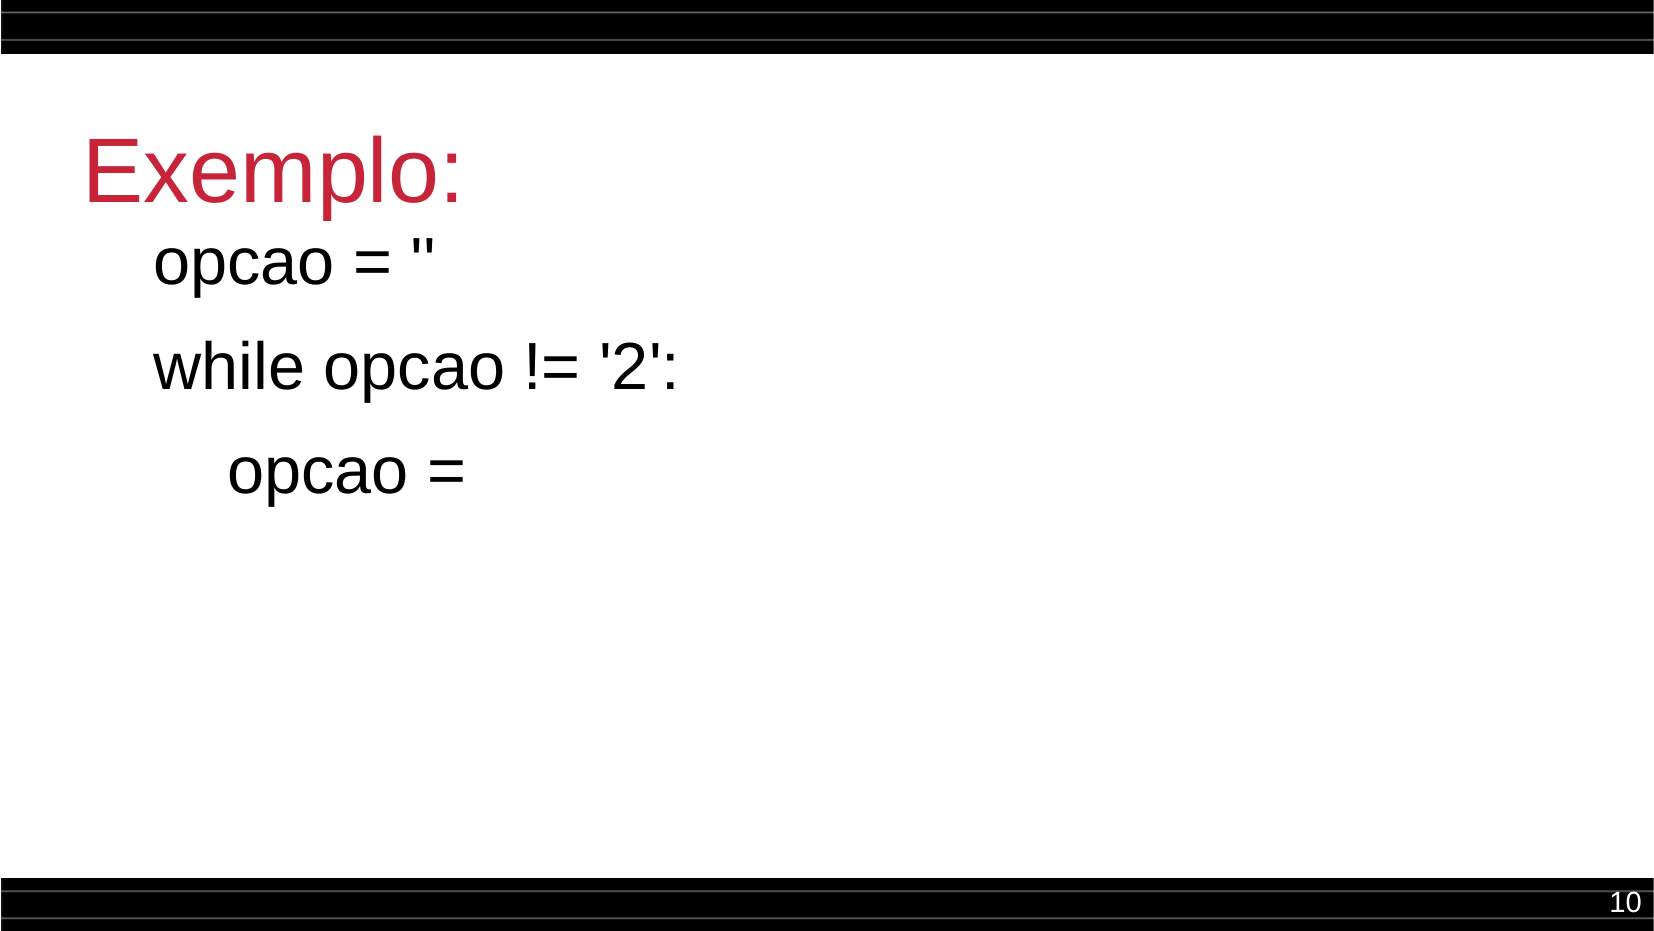

# Exemplo:
opcao = ''
while opcao != '2':
 opcao =